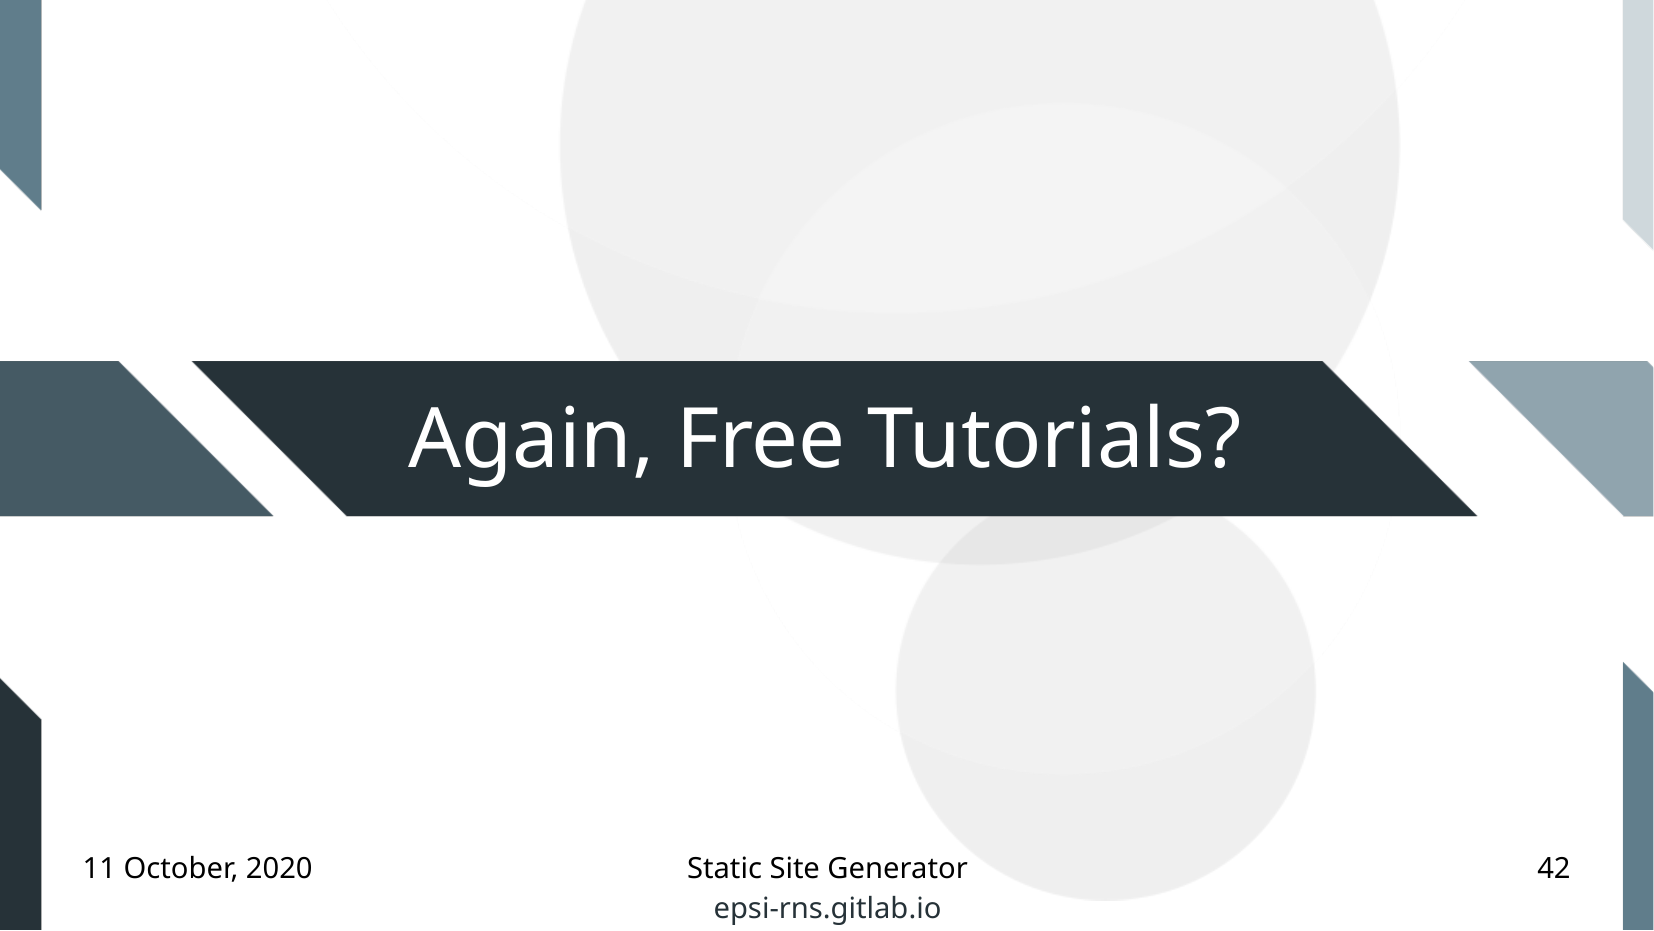

# Again, Free Tutorials?
11 October, 2020
Static Site Generator
42